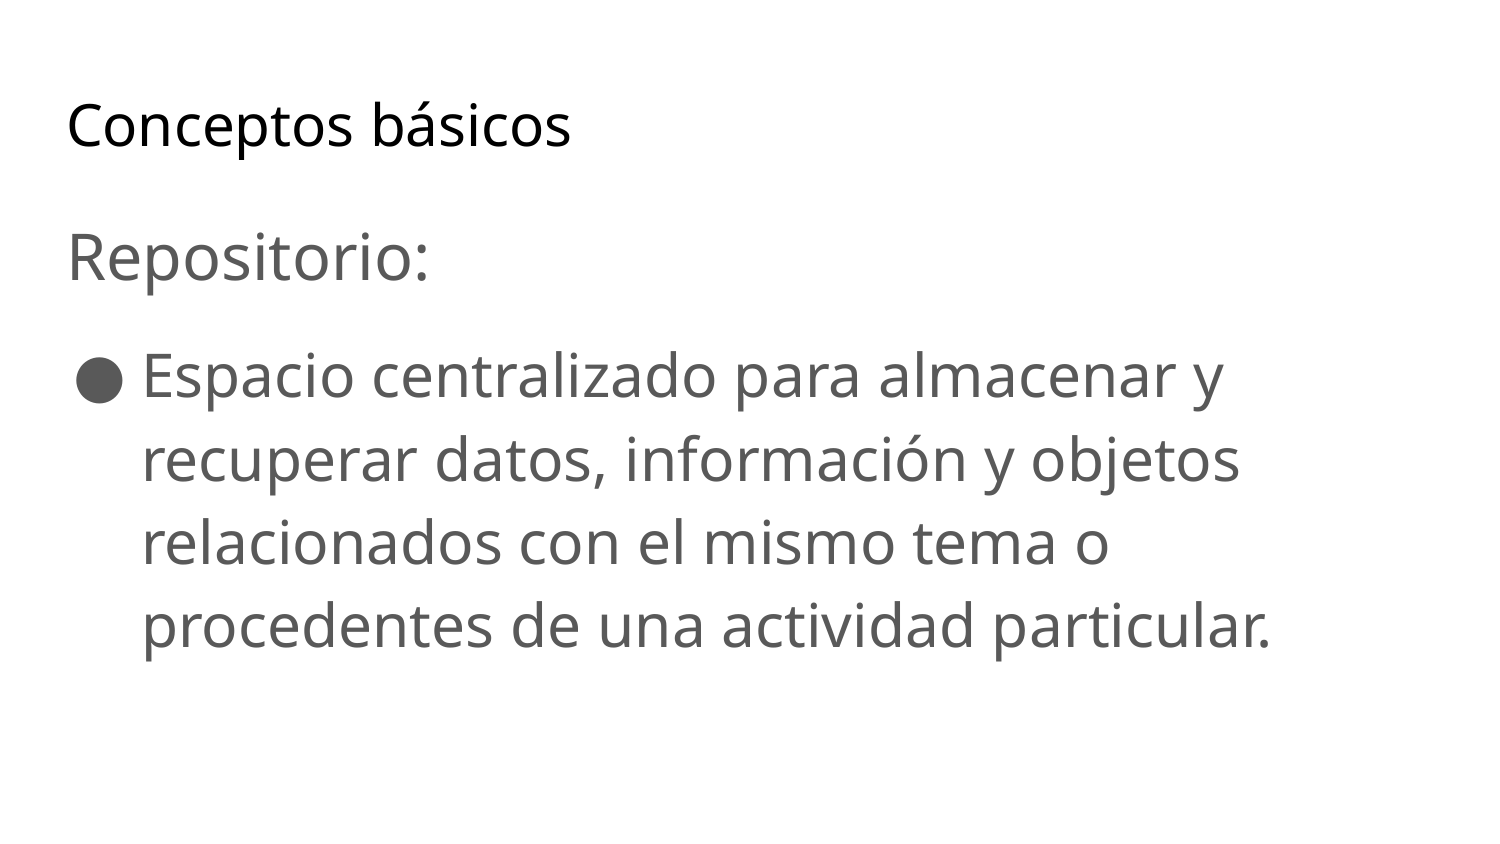

# Conceptos básicos
Repositorio:
Espacio centralizado para almacenar y recuperar datos, información y objetos relacionados con el mismo tema o procedentes de una actividad particular.